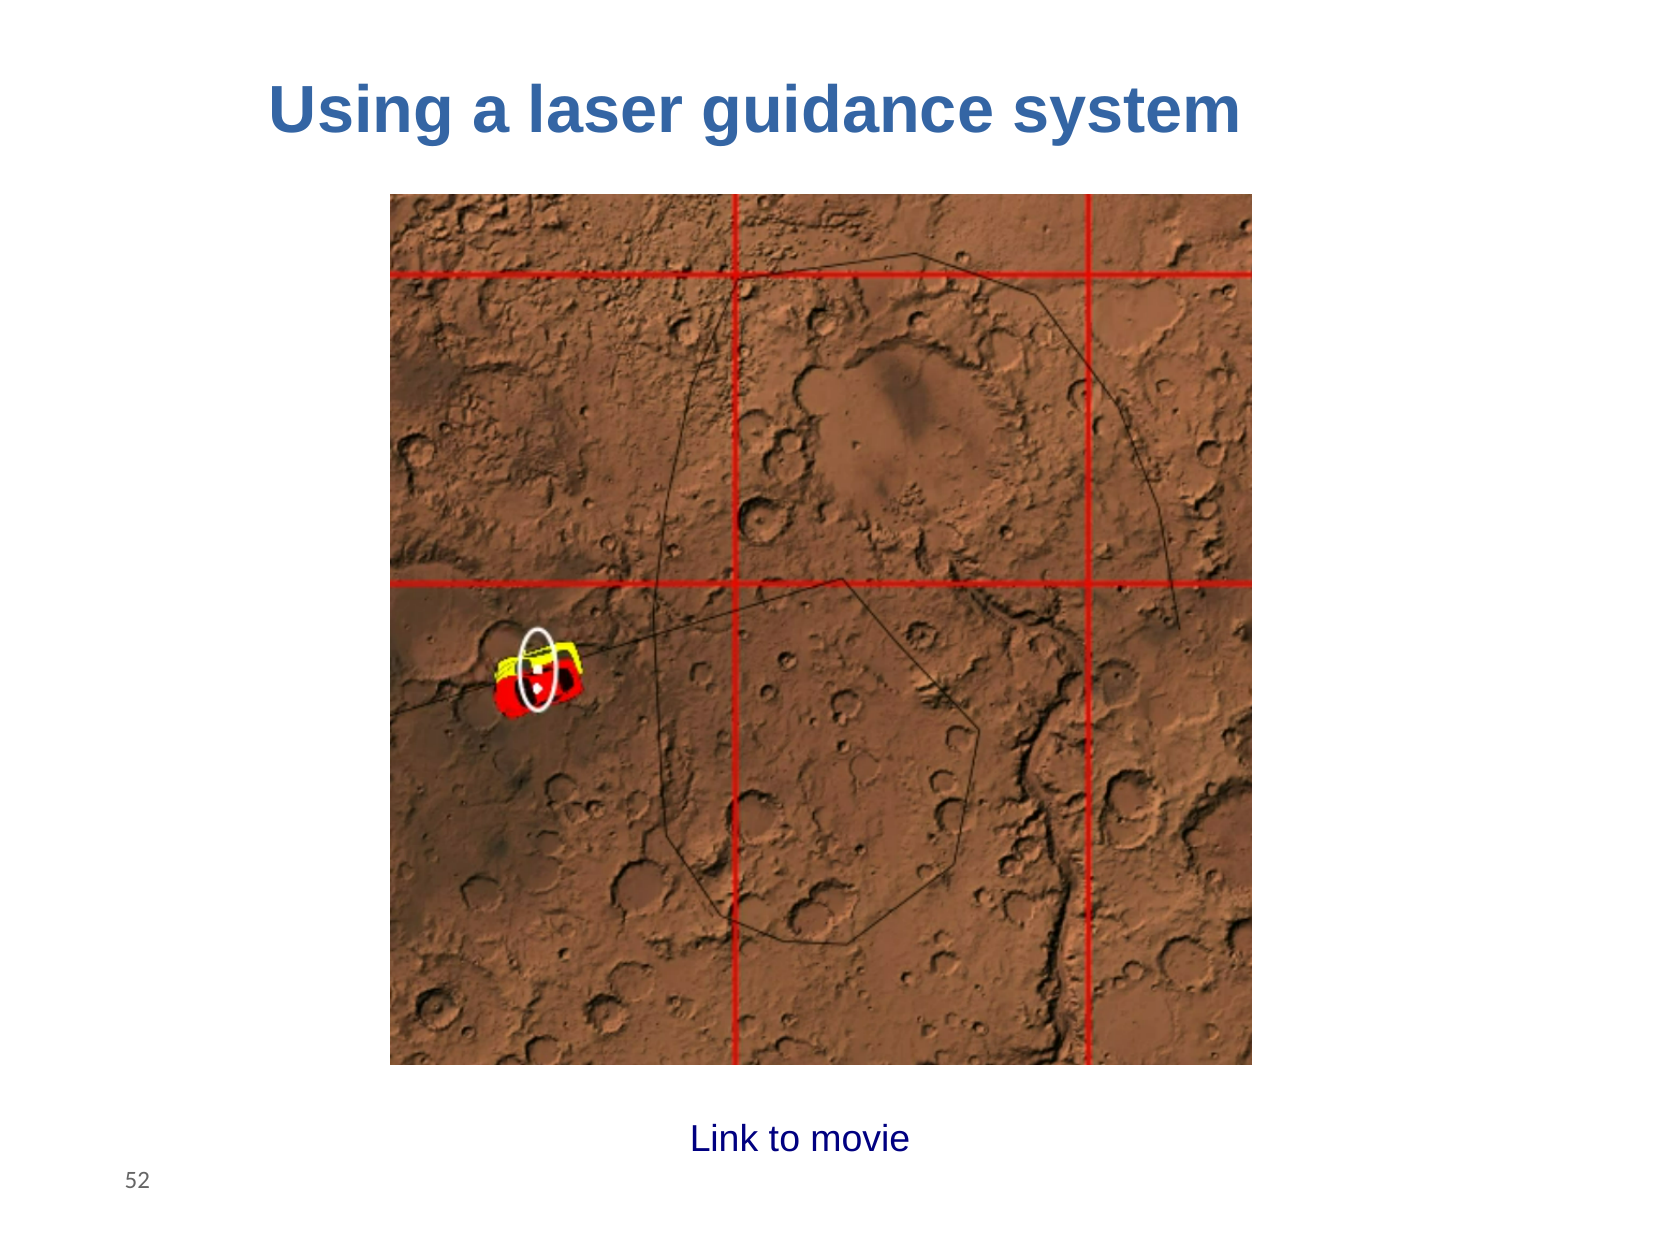

# Using a laser guidance system
Link to movie
52